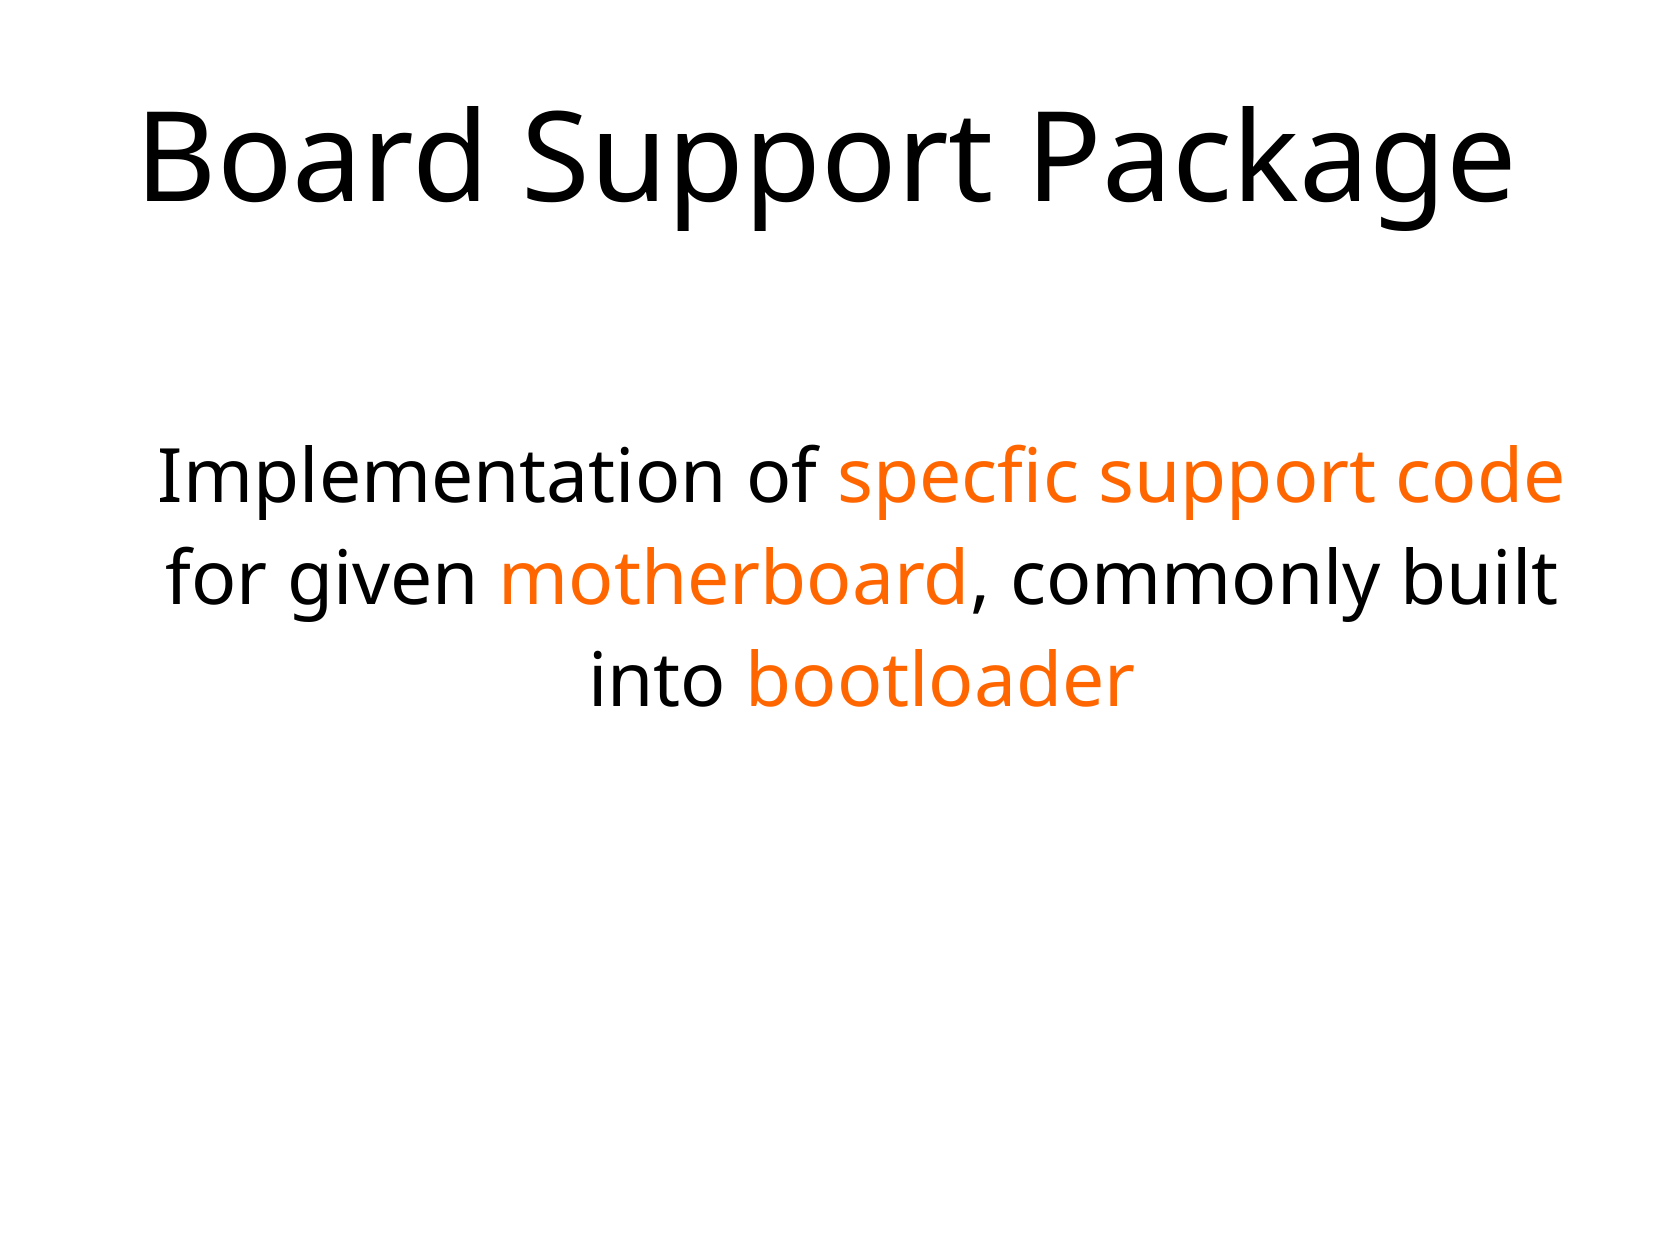

# Board Support Package
Implementation of specfic support code for given motherboard, commonly built into bootloader